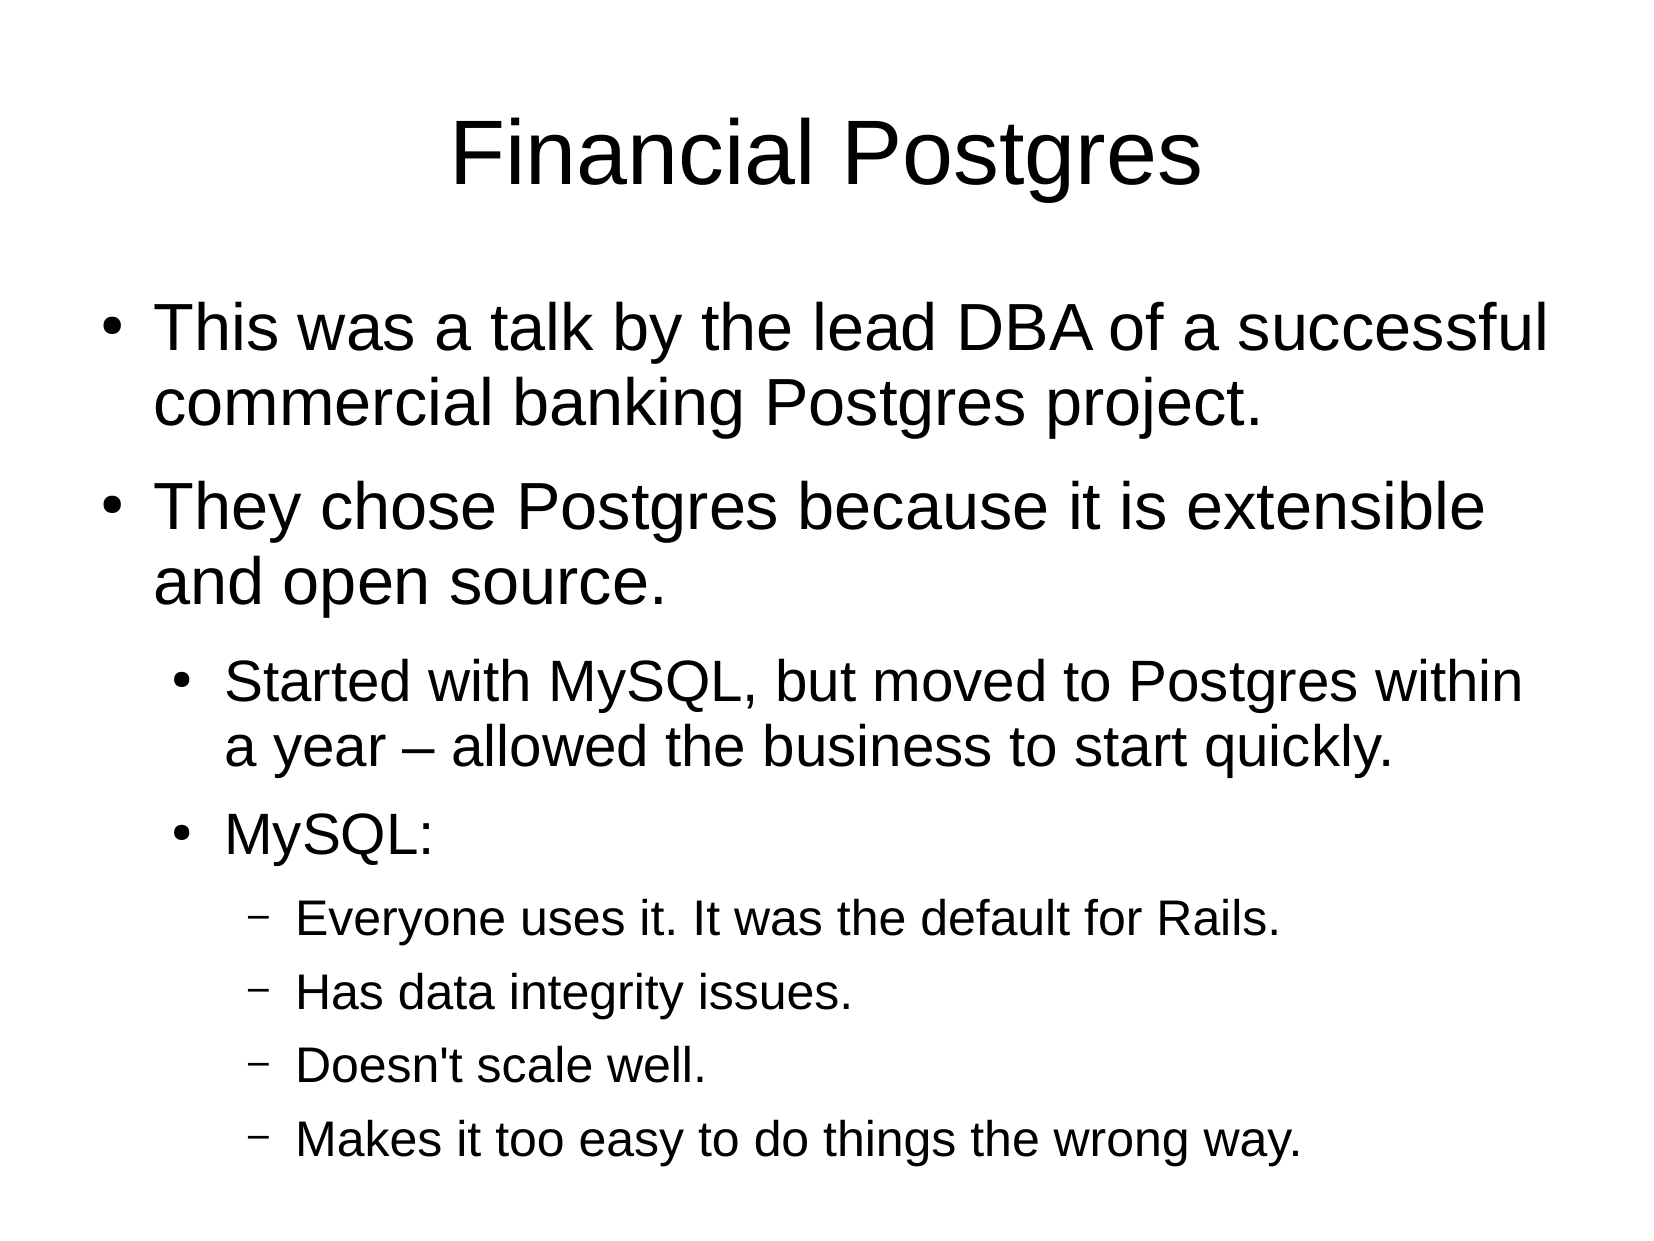

# Financial Postgres
This was a talk by the lead DBA of a successful commercial banking Postgres project.
They chose Postgres because it is extensible and open source.
Started with MySQL, but moved to Postgres within a year – allowed the business to start quickly.
MySQL:
Everyone uses it. It was the default for Rails.
Has data integrity issues.
Doesn't scale well.
Makes it too easy to do things the wrong way.